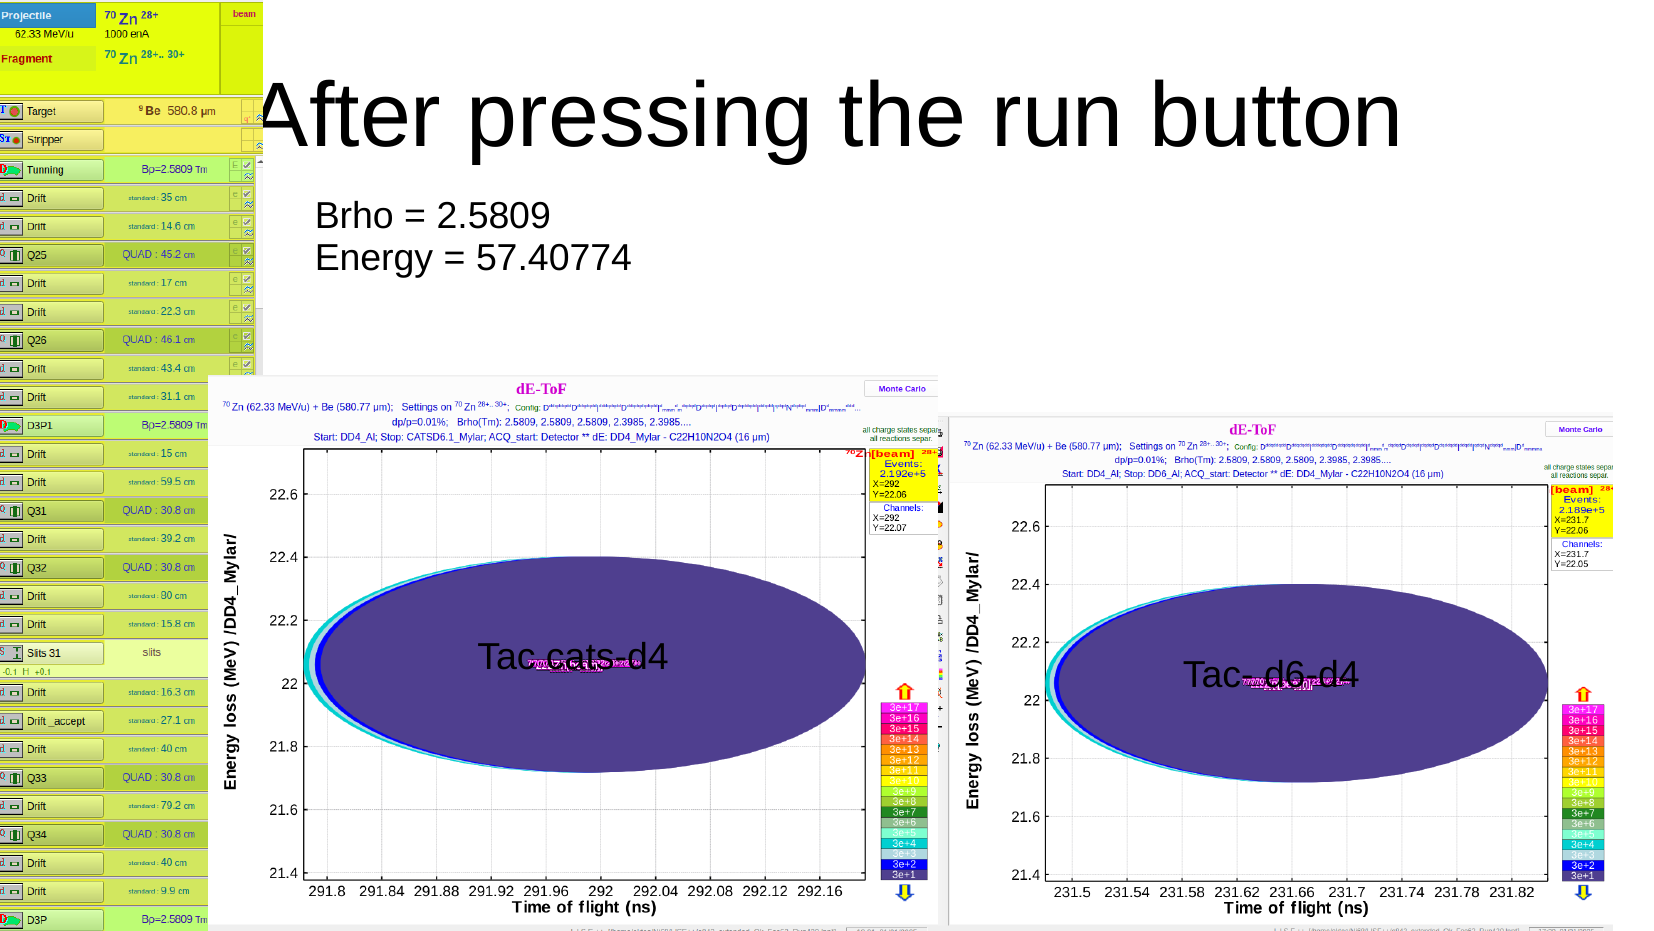

# After pressing the run button
Brho = 2.5809 Energy = 57.40774
Tac cats-d4
Tac- d6-d4